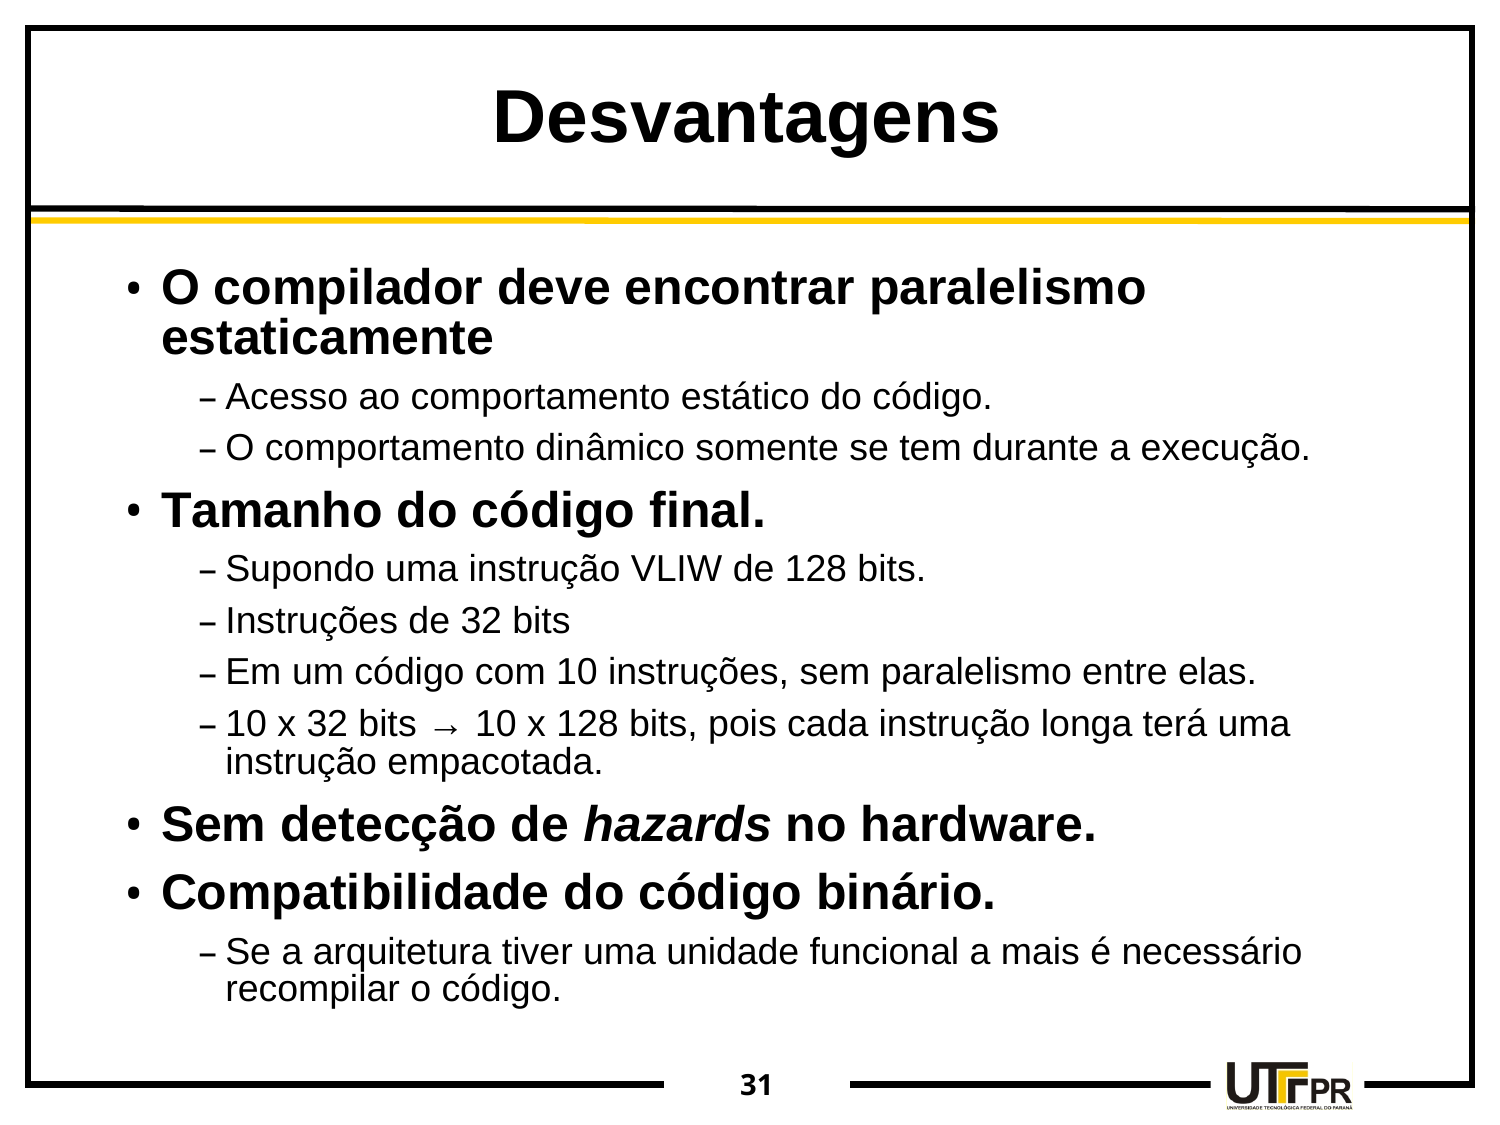

# Desvantagens
O compilador deve encontrar paralelismo estaticamente
Acesso ao comportamento estático do código.
O comportamento dinâmico somente se tem durante a execução.
Tamanho do código final.
Supondo uma instrução VLIW de 128 bits.
Instruções de 32 bits
Em um código com 10 instruções, sem paralelismo entre elas.
10 x 32 bits → 10 x 128 bits, pois cada instrução longa terá uma instrução empacotada.
Sem detecção de hazards no hardware.
Compatibilidade do código binário.
Se a arquitetura tiver uma unidade funcional a mais é necessário recompilar o código.